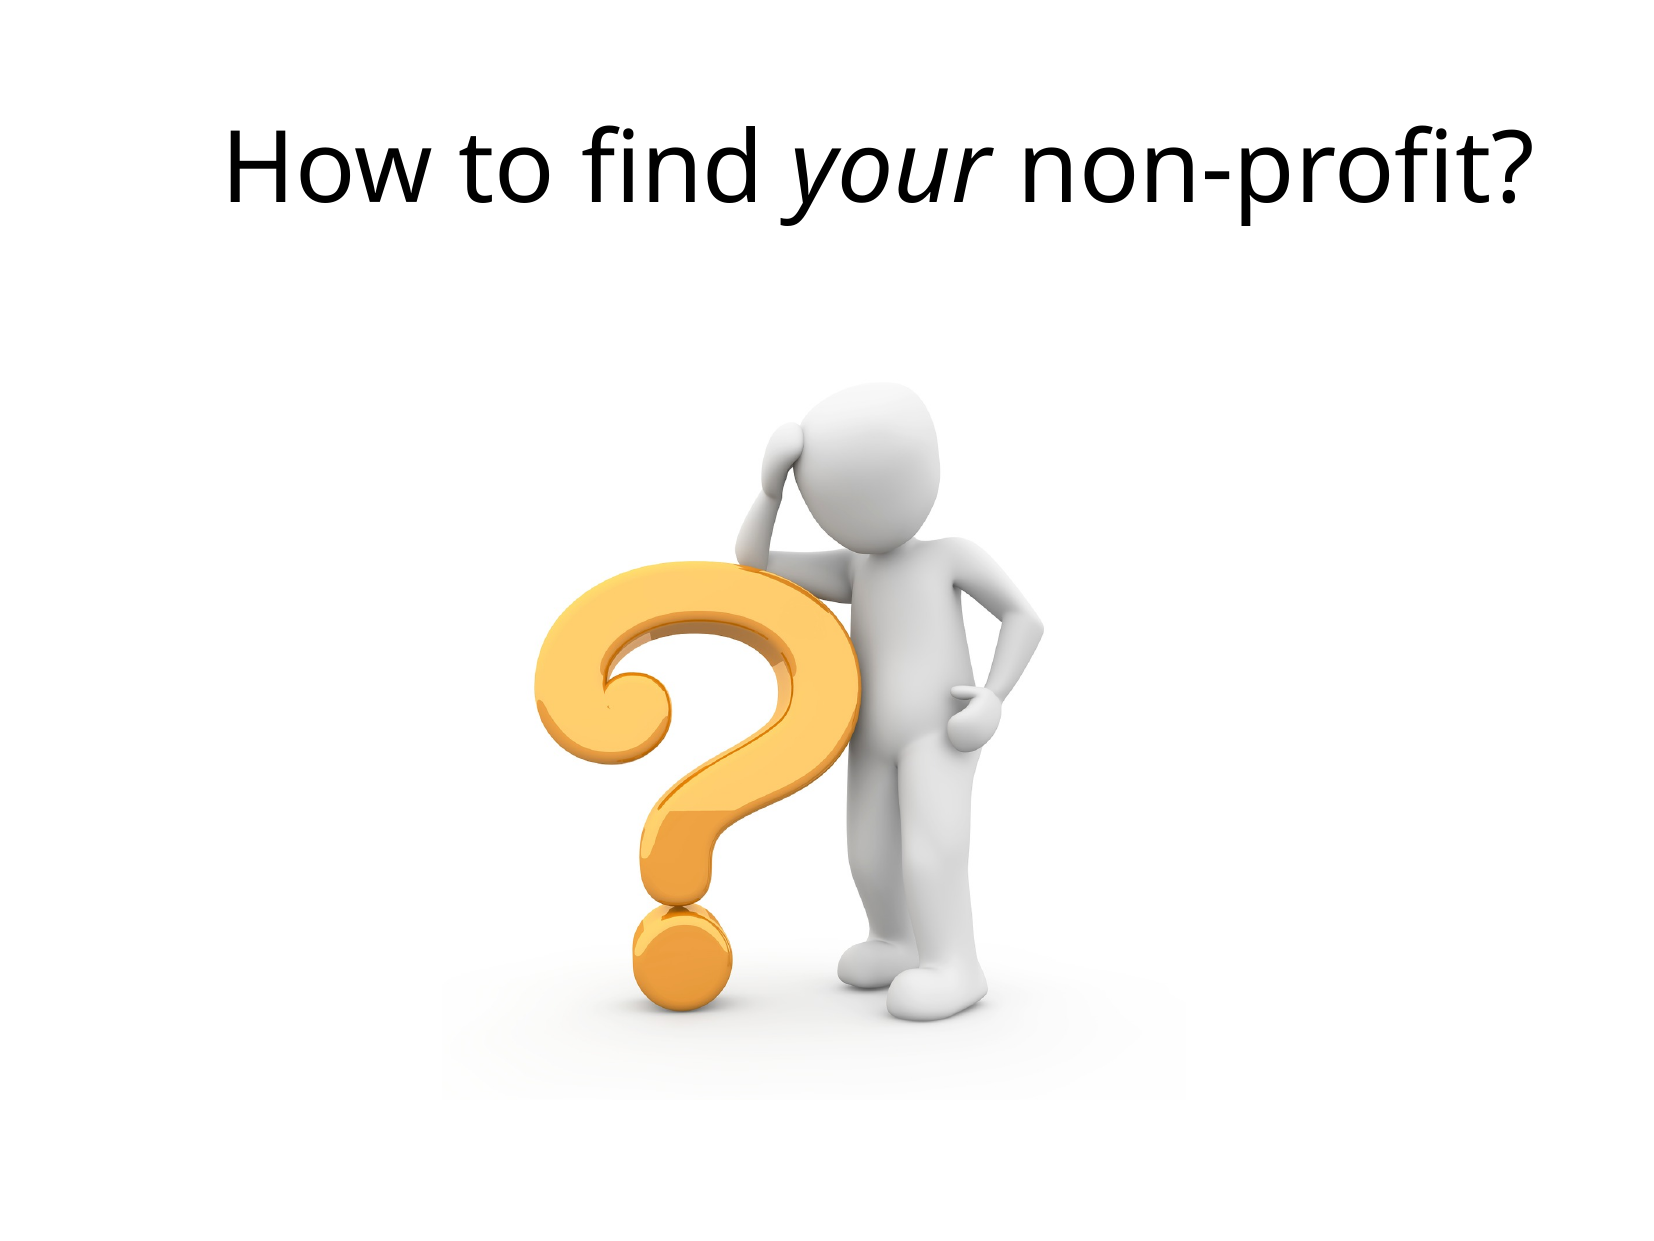

# Case
How to find your non-profit?
You want to give money or help out
There are a lot of charities
How do you know which fits you?